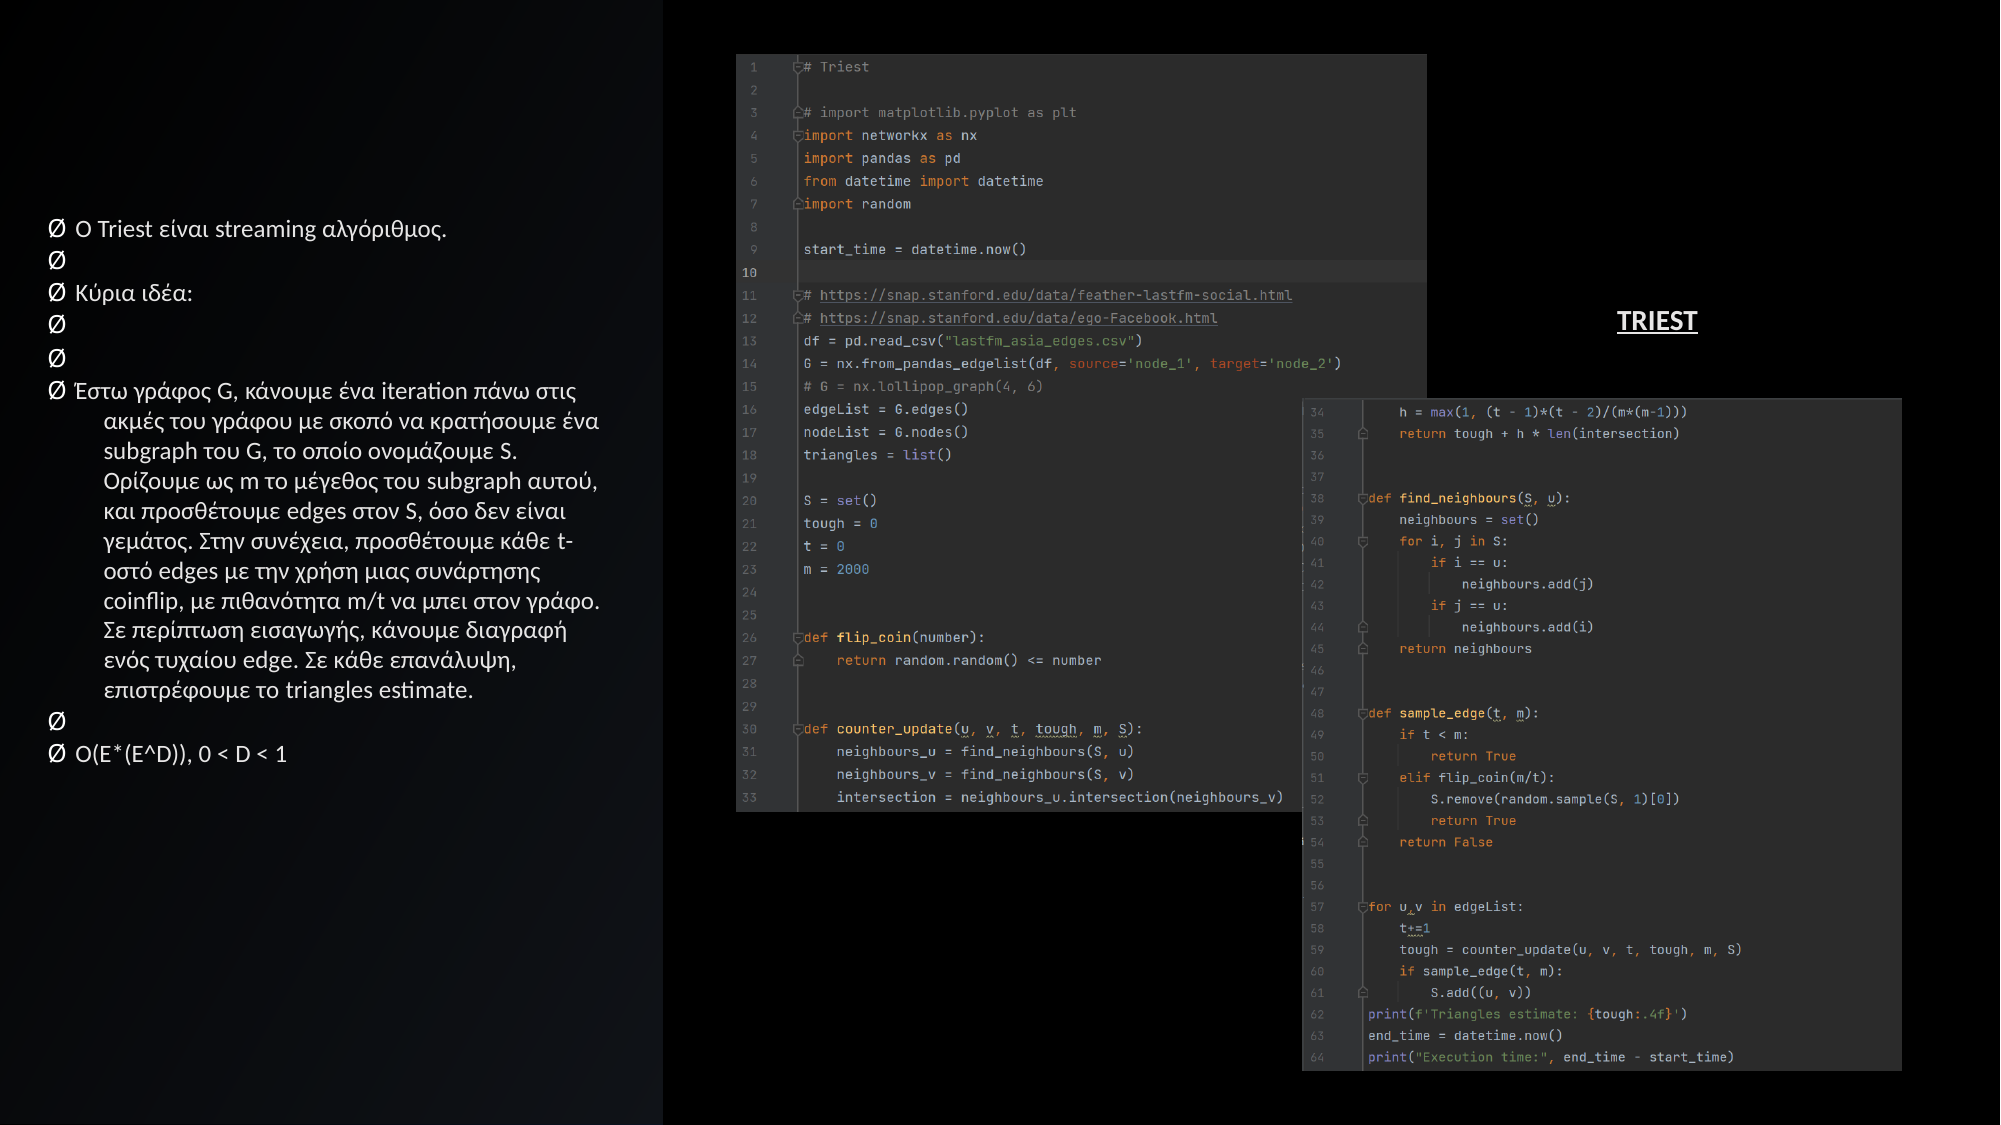

Ο Triest είναι streaming αλγόριθμος.
Κύρια ιδέα:
Έστω γράφος G, κάνουμε ένα iteration πάνω στις ακμές του γράφου με σκοπό να κρατήσουμε ένα subgraph του G, το οποίο ονομάζουμε S. Ορίζουμε ως m το μέγεθος του subgraph αυτού, και προσθέτουμε edges στον S, όσο δεν είναι γεμάτος. Στην συνέχεια, προσθέτουμε κάθε t-οστό edges με την χρήση μιας συνάρτησης coinflip, με πιθανότητα m/t να μπει στον γράφο. Σε περίπτωση εισαγωγής, κάνουμε διαγραφή ενός τυχαίου edge. Σε κάθε επανάλυψη, επιστρέφουμε το triangles estimate.
O(E*(E^D)), 0 < D < 1
TRIEST